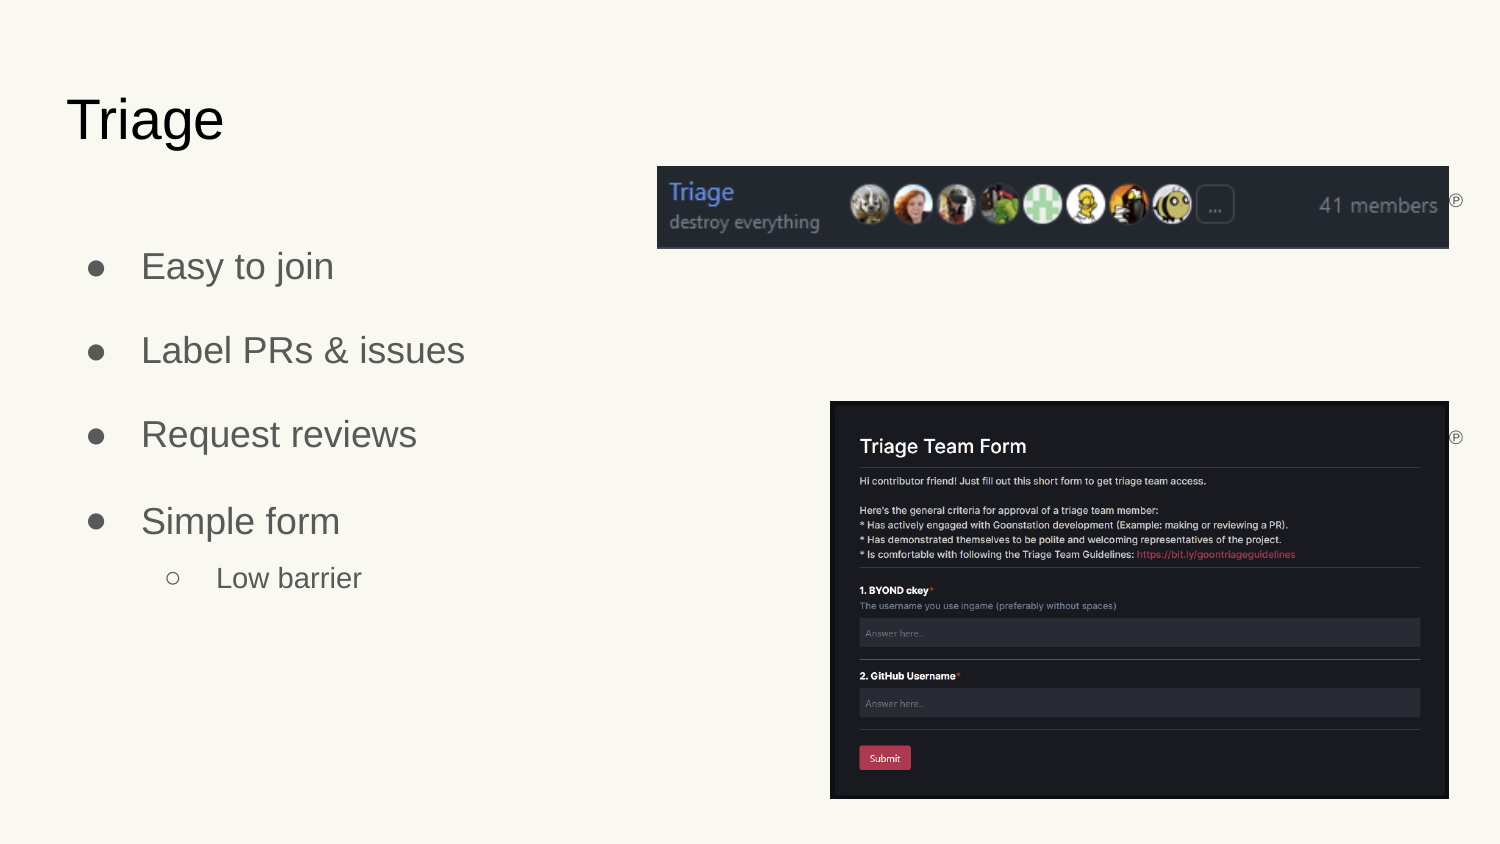

# Triage
℗
Easy to join
Label PRs & issues
Request reviews
℗
Simple form
Low barrier